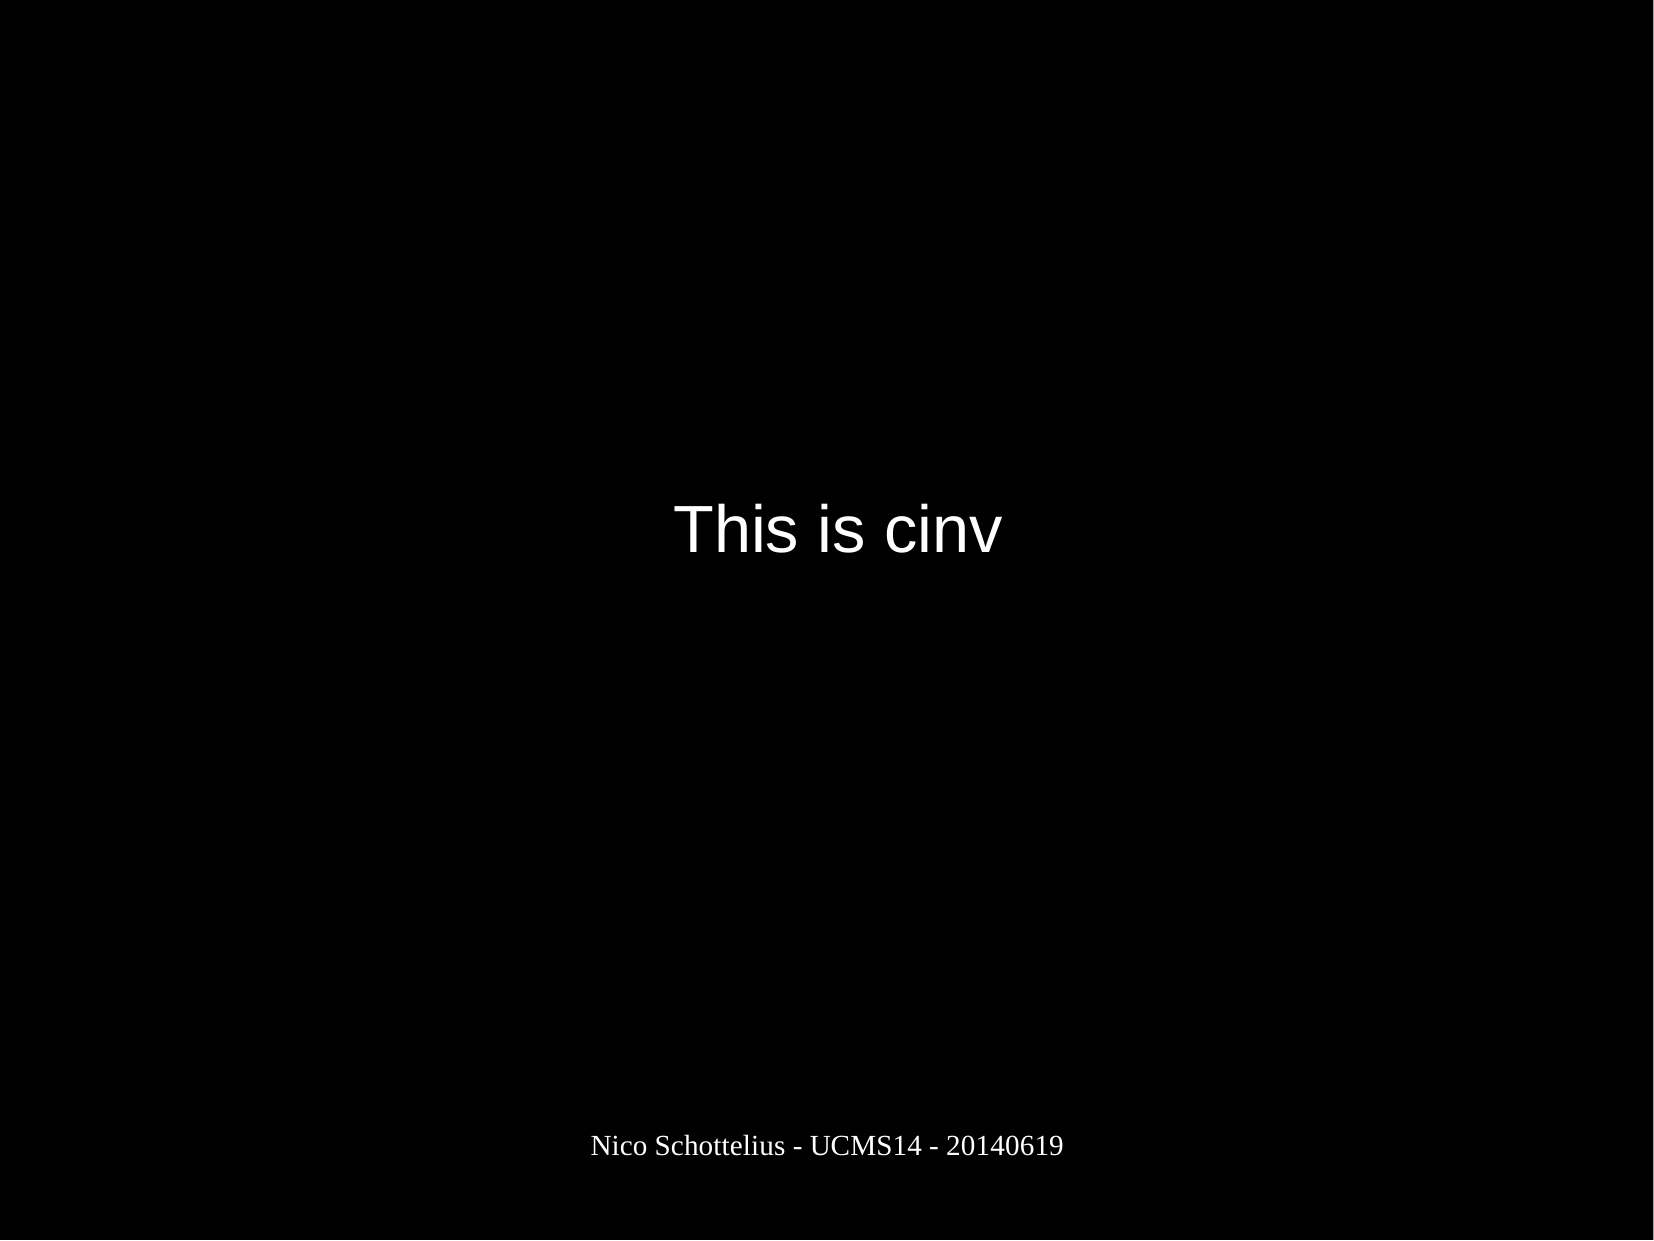

# This is cinv
Nico Schottelius - UCMS14 - 20140619